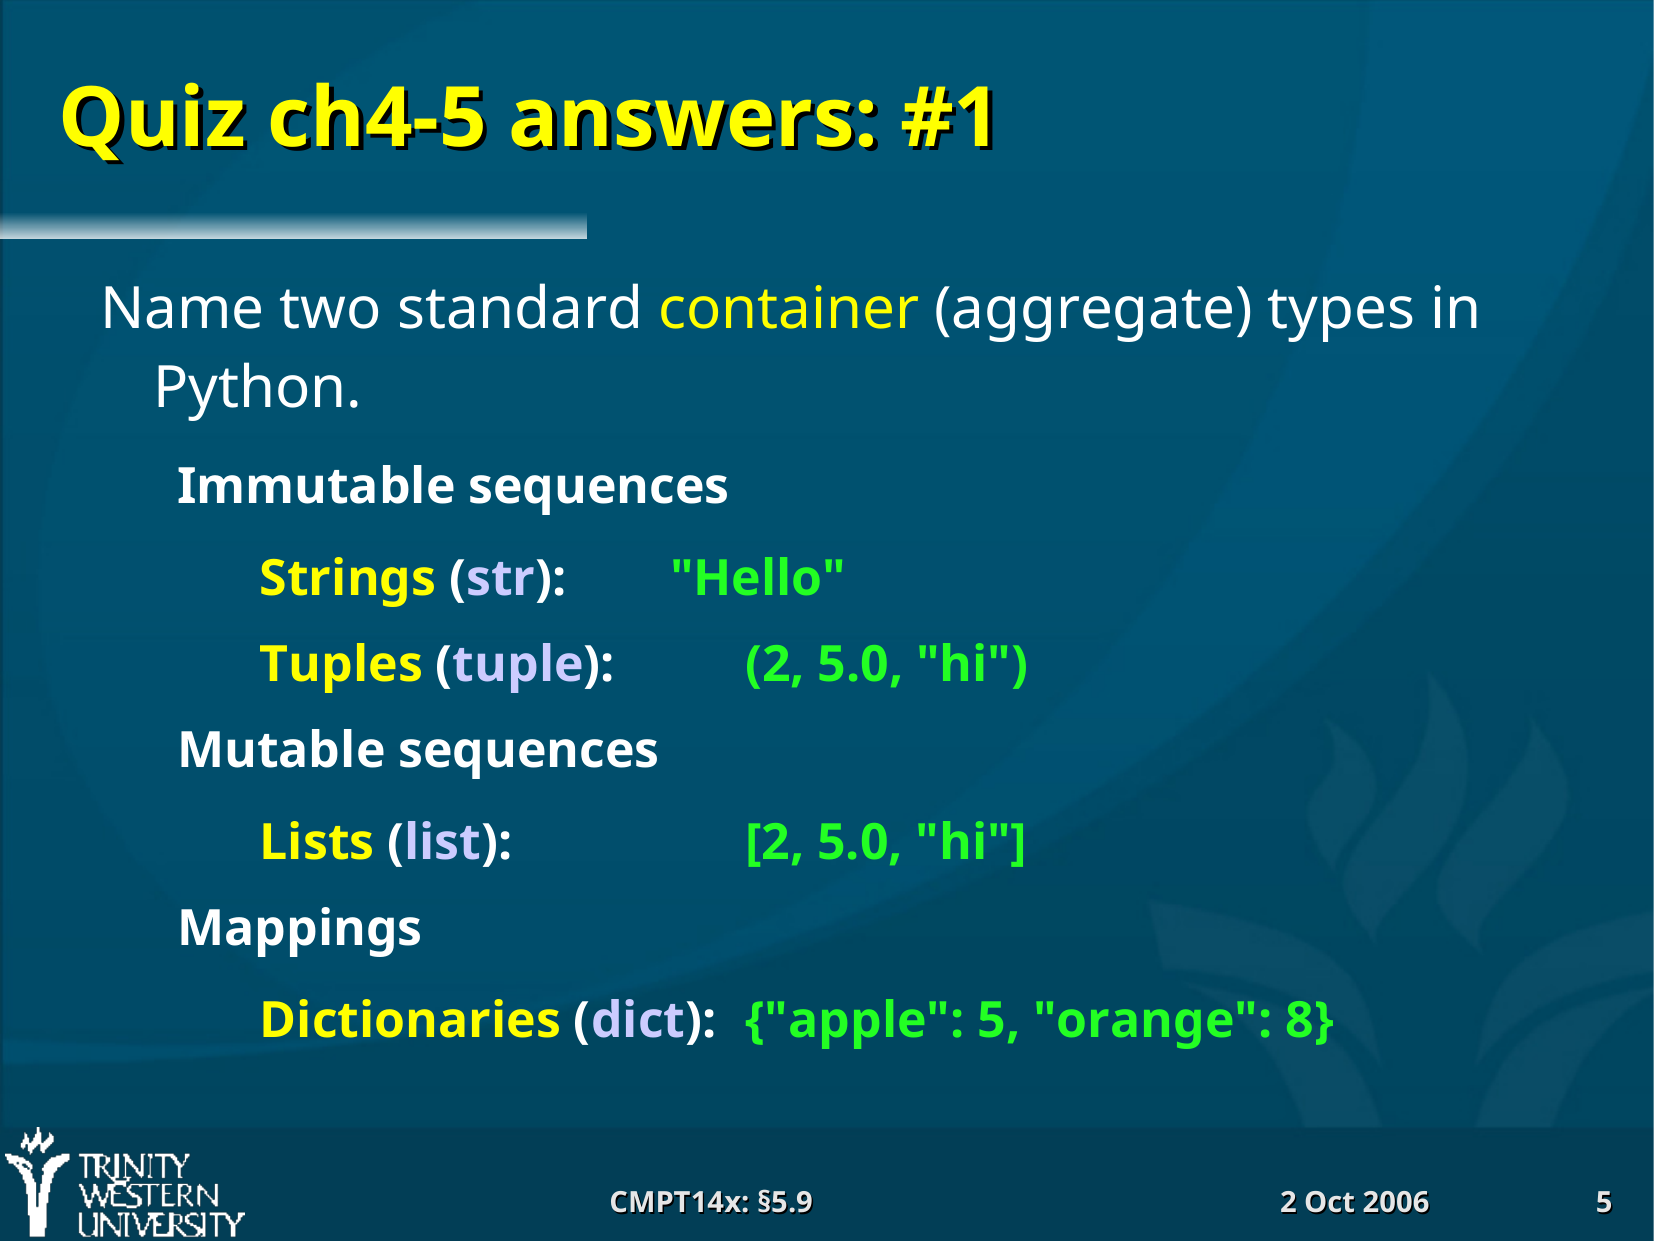

# Quiz ch4-5 answers: #1
Name two standard container (aggregate) types in Python.
Immutable sequences
Strings (str): 		"Hello"
Tuples (tuple):		(2, 5.0, "hi")
Mutable sequences
Lists (list):				[2, 5.0, "hi"]
Mappings
Dictionaries (dict):	{"apple": 5, "orange": 8}
CMPT14x: §5.9
2 Oct 2006
5